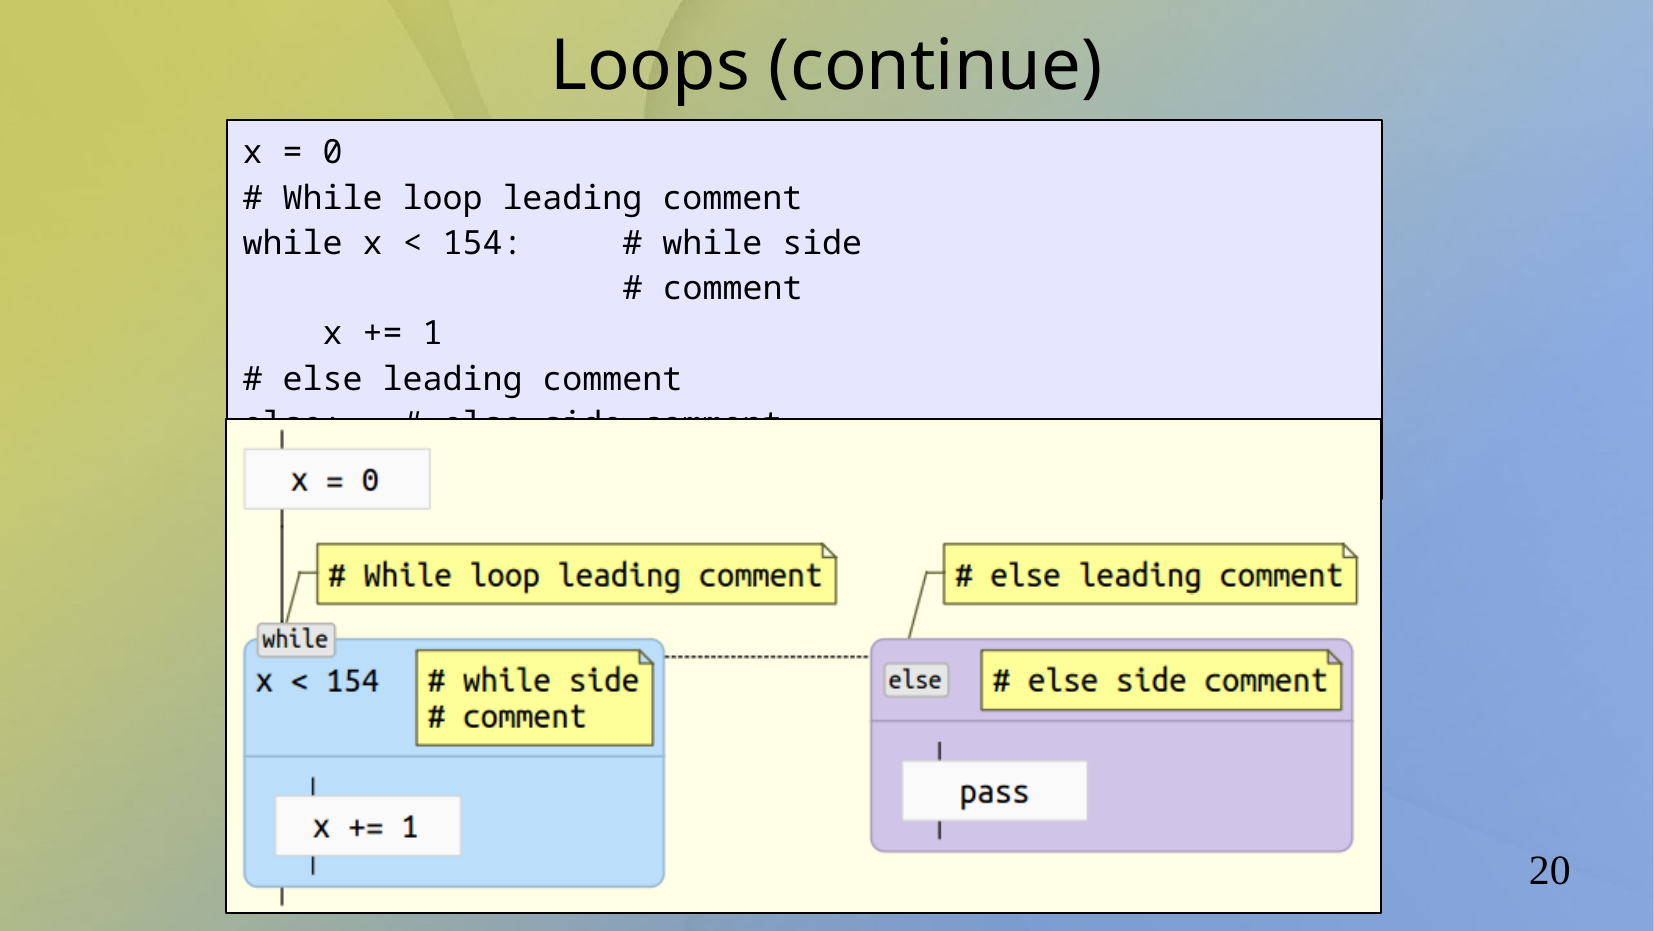

# Loops (continue)
x = 0
# While loop leading comment
while x < 154: # while side
 # comment
 x += 1
# else leading comment
else: # else side comment
 pass
20